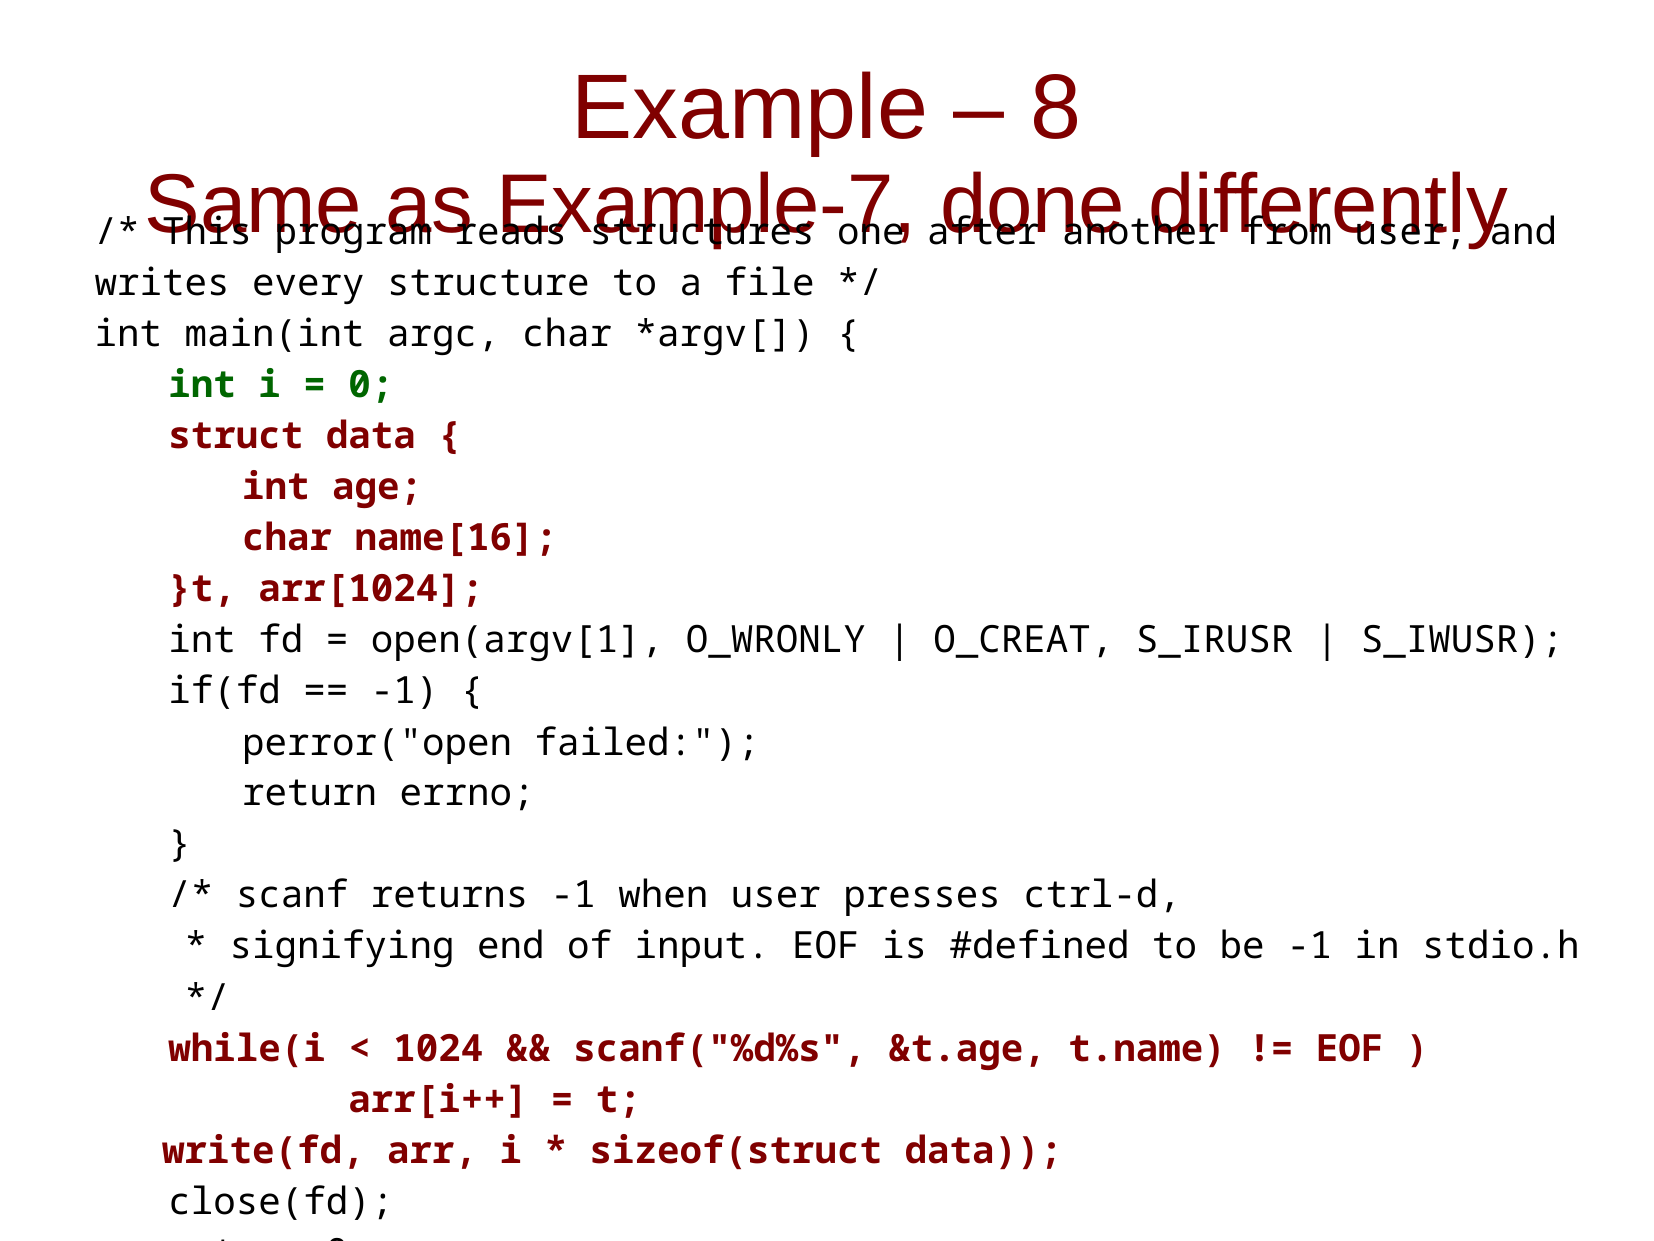

# Example – 8 Same as Example-7, done differently
/* This program reads structures one after another from user, and writes every structure to a file */
int main(int argc, char *argv[]) {
	int i = 0;
	struct data {
		int age;
		char name[16];
	}t, arr[1024];
	int fd = open(argv[1], O_WRONLY | O_CREAT, S_IRUSR | S_IWUSR);
	if(fd == -1) {
		perror("open failed:");
		return errno;
	}
	/* scanf returns -1 when user presses ctrl-d,
 * signifying end of input. EOF is #defined to be -1 in stdio.h
 */
	while(i < 1024 && scanf("%d%s", &t.age, t.name) != EOF )
	 arr[i++] = t;
 write(fd, arr, i * sizeof(struct data));
	close(fd);
	return 0;
}